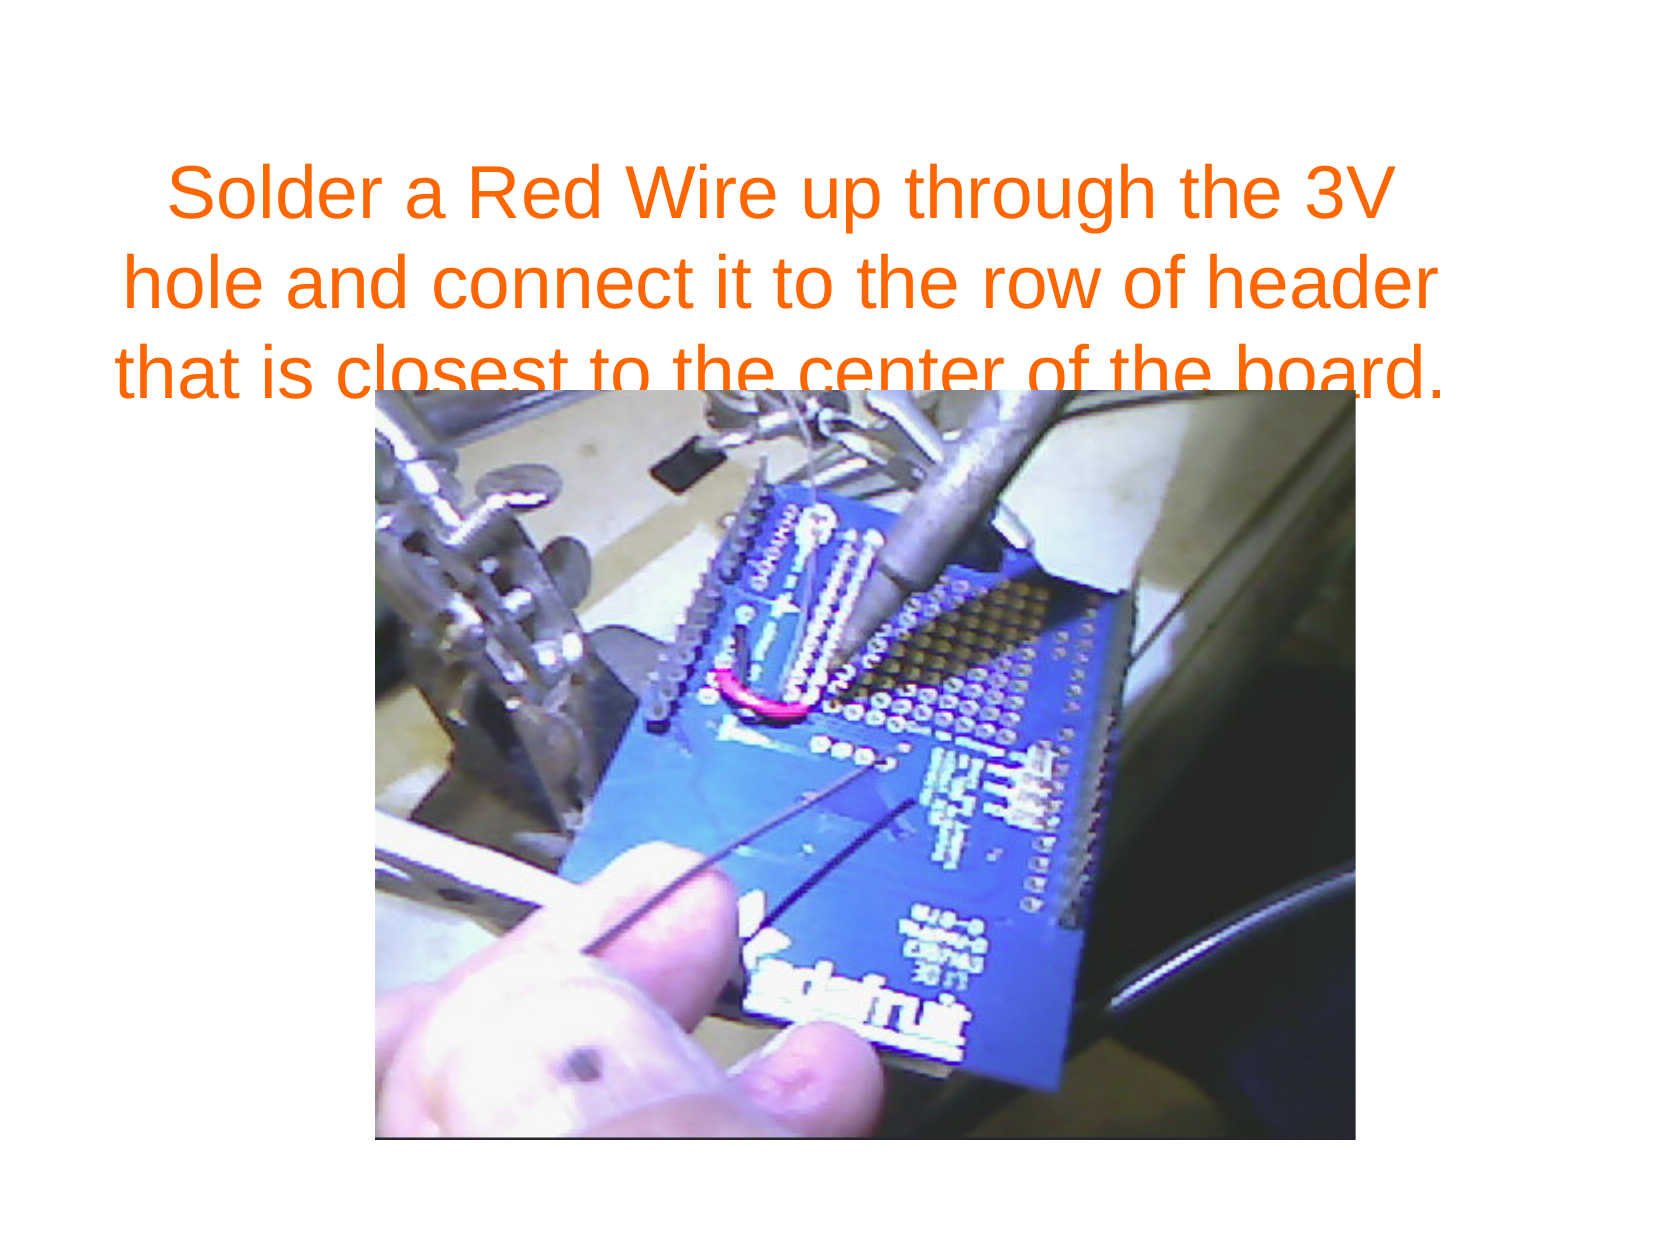

# Solder a Red Wire up through the 3V hole and connect it to the row of header that is closest to the center of the board.